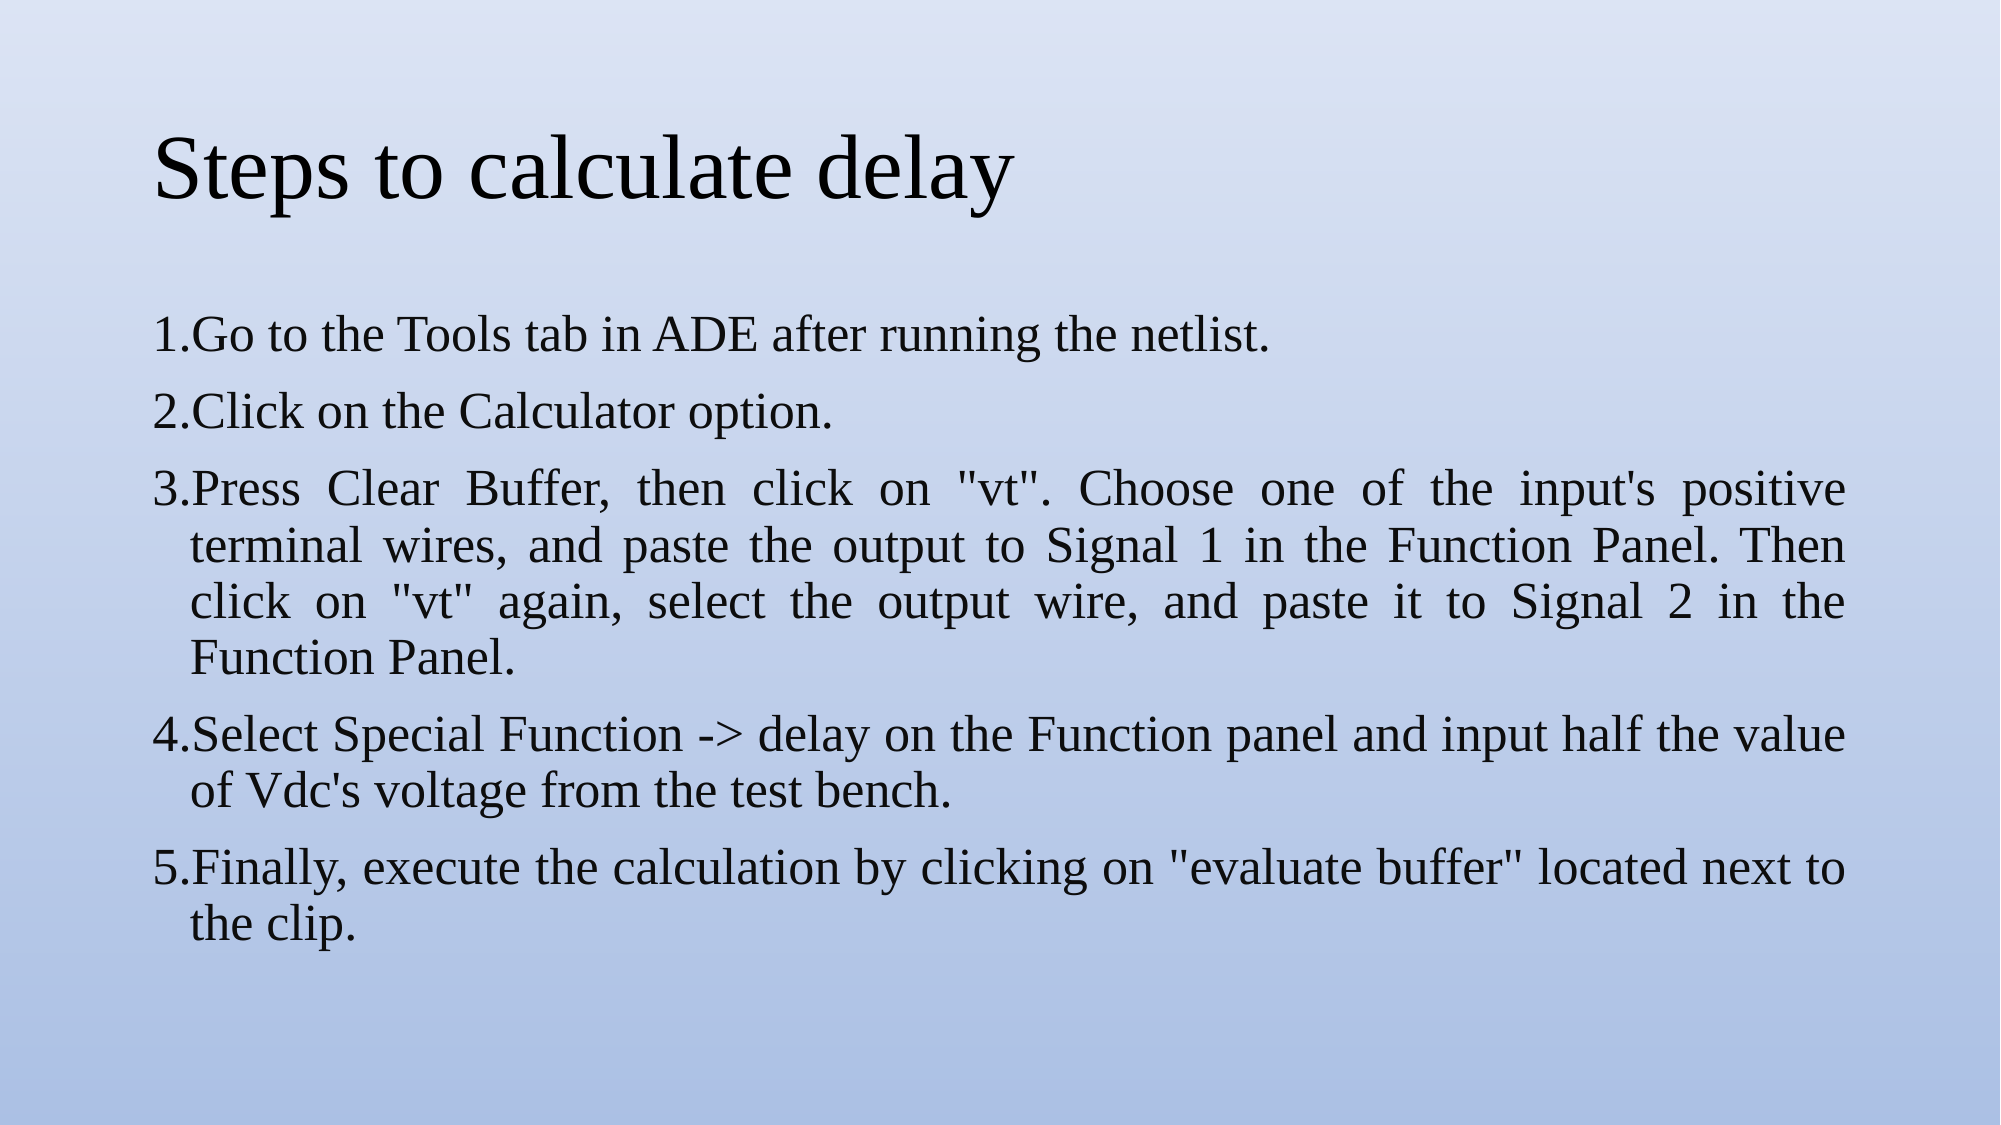

# Steps to calculate delay
Go to the Tools tab in ADE after running the netlist.
Click on the Calculator option.
Press Clear Buffer, then click on "vt". Choose one of the input's positive terminal wires, and paste the output to Signal 1 in the Function Panel. Then click on "vt" again, select the output wire, and paste it to Signal 2 in the Function Panel.
Select Special Function -> delay on the Function panel and input half the value of Vdc's voltage from the test bench.
Finally, execute the calculation by clicking on "evaluate buffer" located next to the clip.